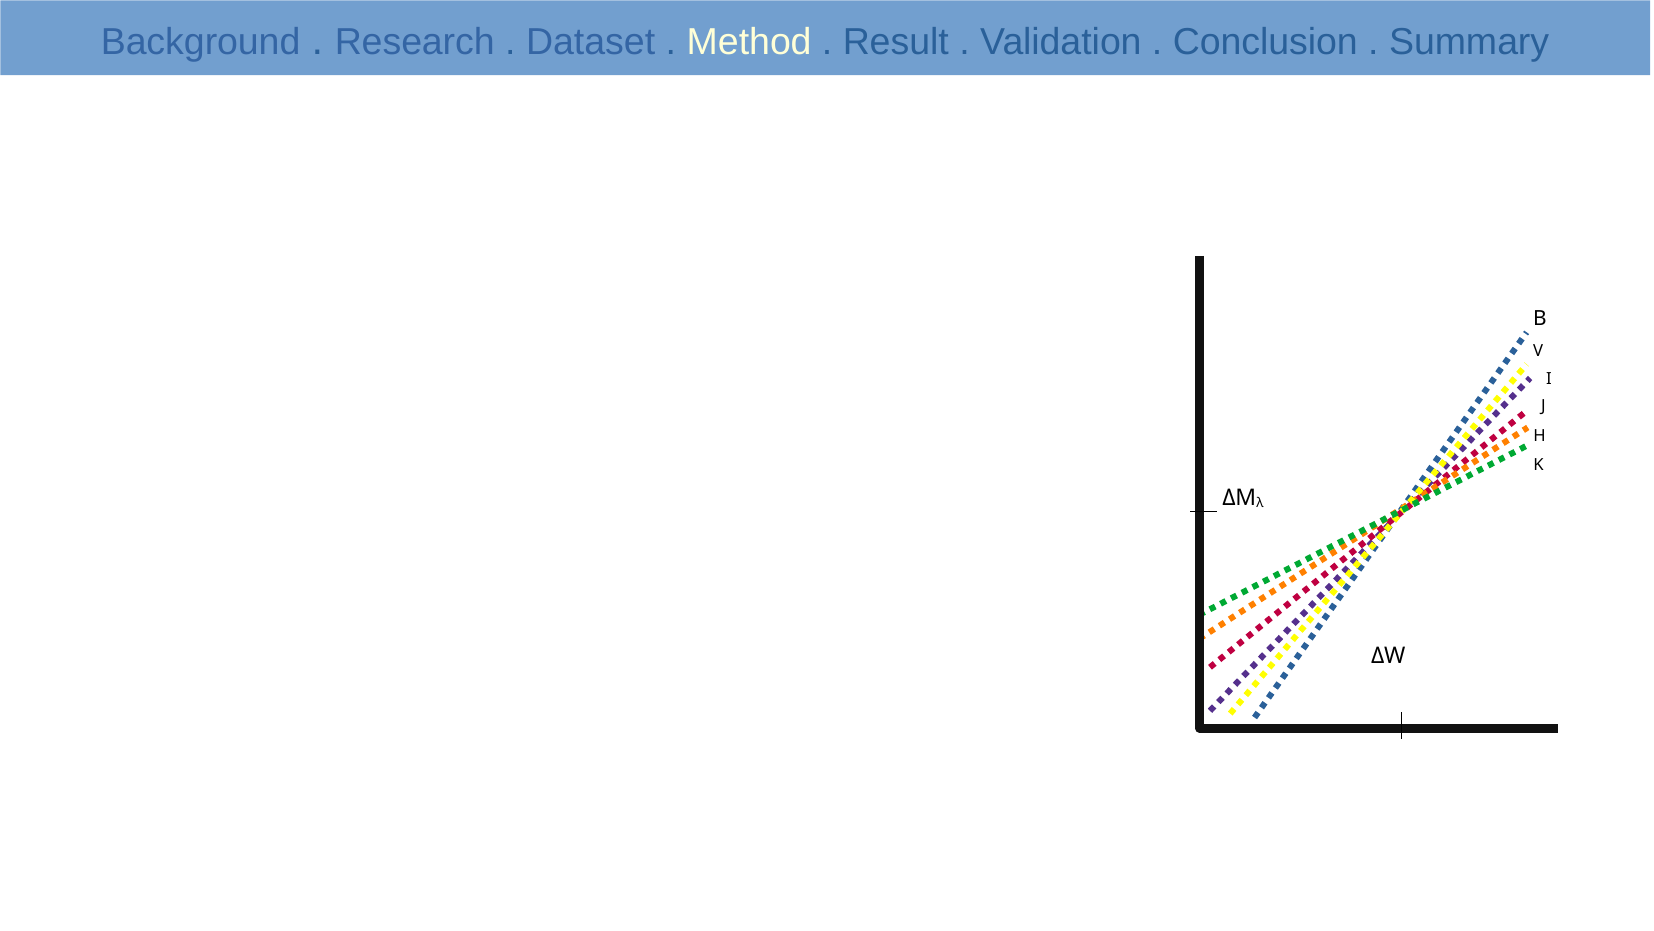

Background . Research . Dataset . Method . Result . Validation . Conclusion . Summary
B
V
I
J
H
K
ΔMλ
ΔW
21